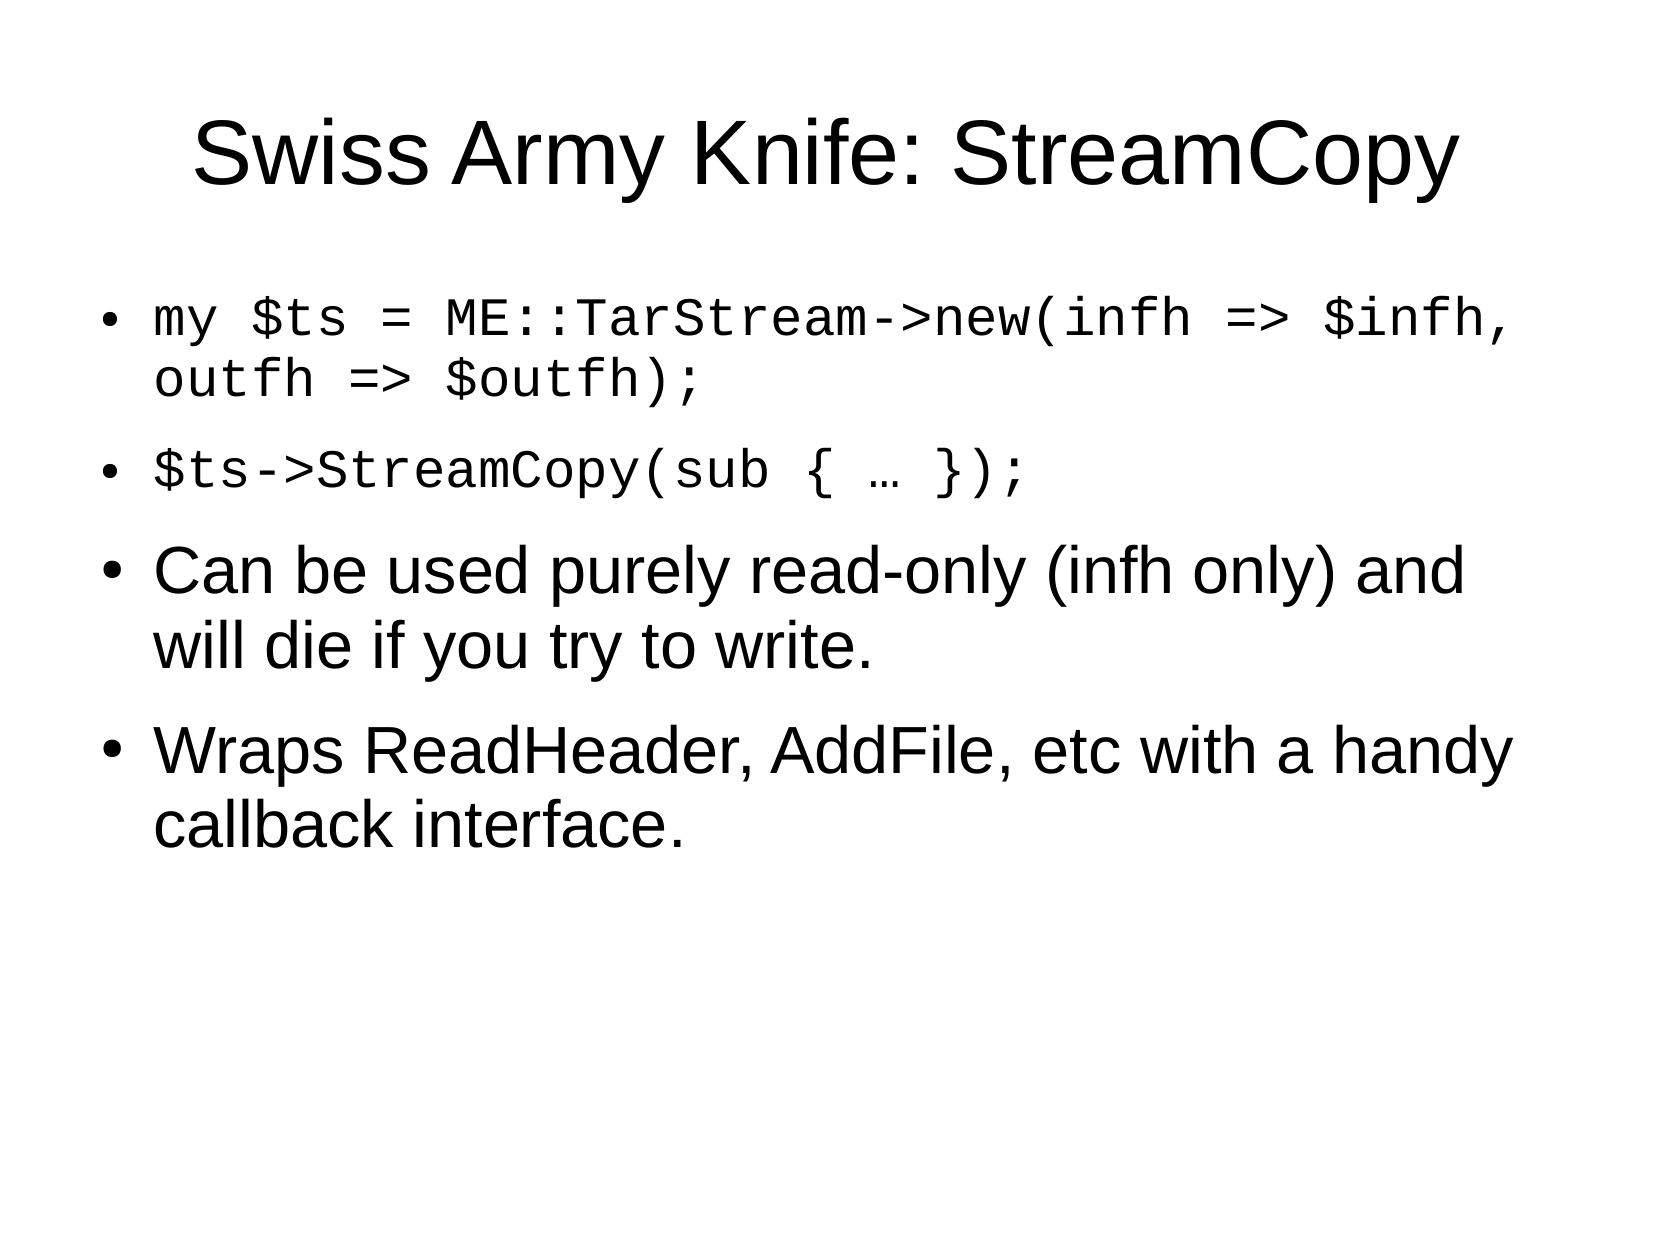

# Swiss Army Knife: StreamCopy
my $ts = ME::TarStream->new(infh => $infh, outfh => $outfh);
$ts->StreamCopy(sub { … });
Can be used purely read-only (infh only) and will die if you try to write.
Wraps ReadHeader, AddFile, etc with a handy callback interface.